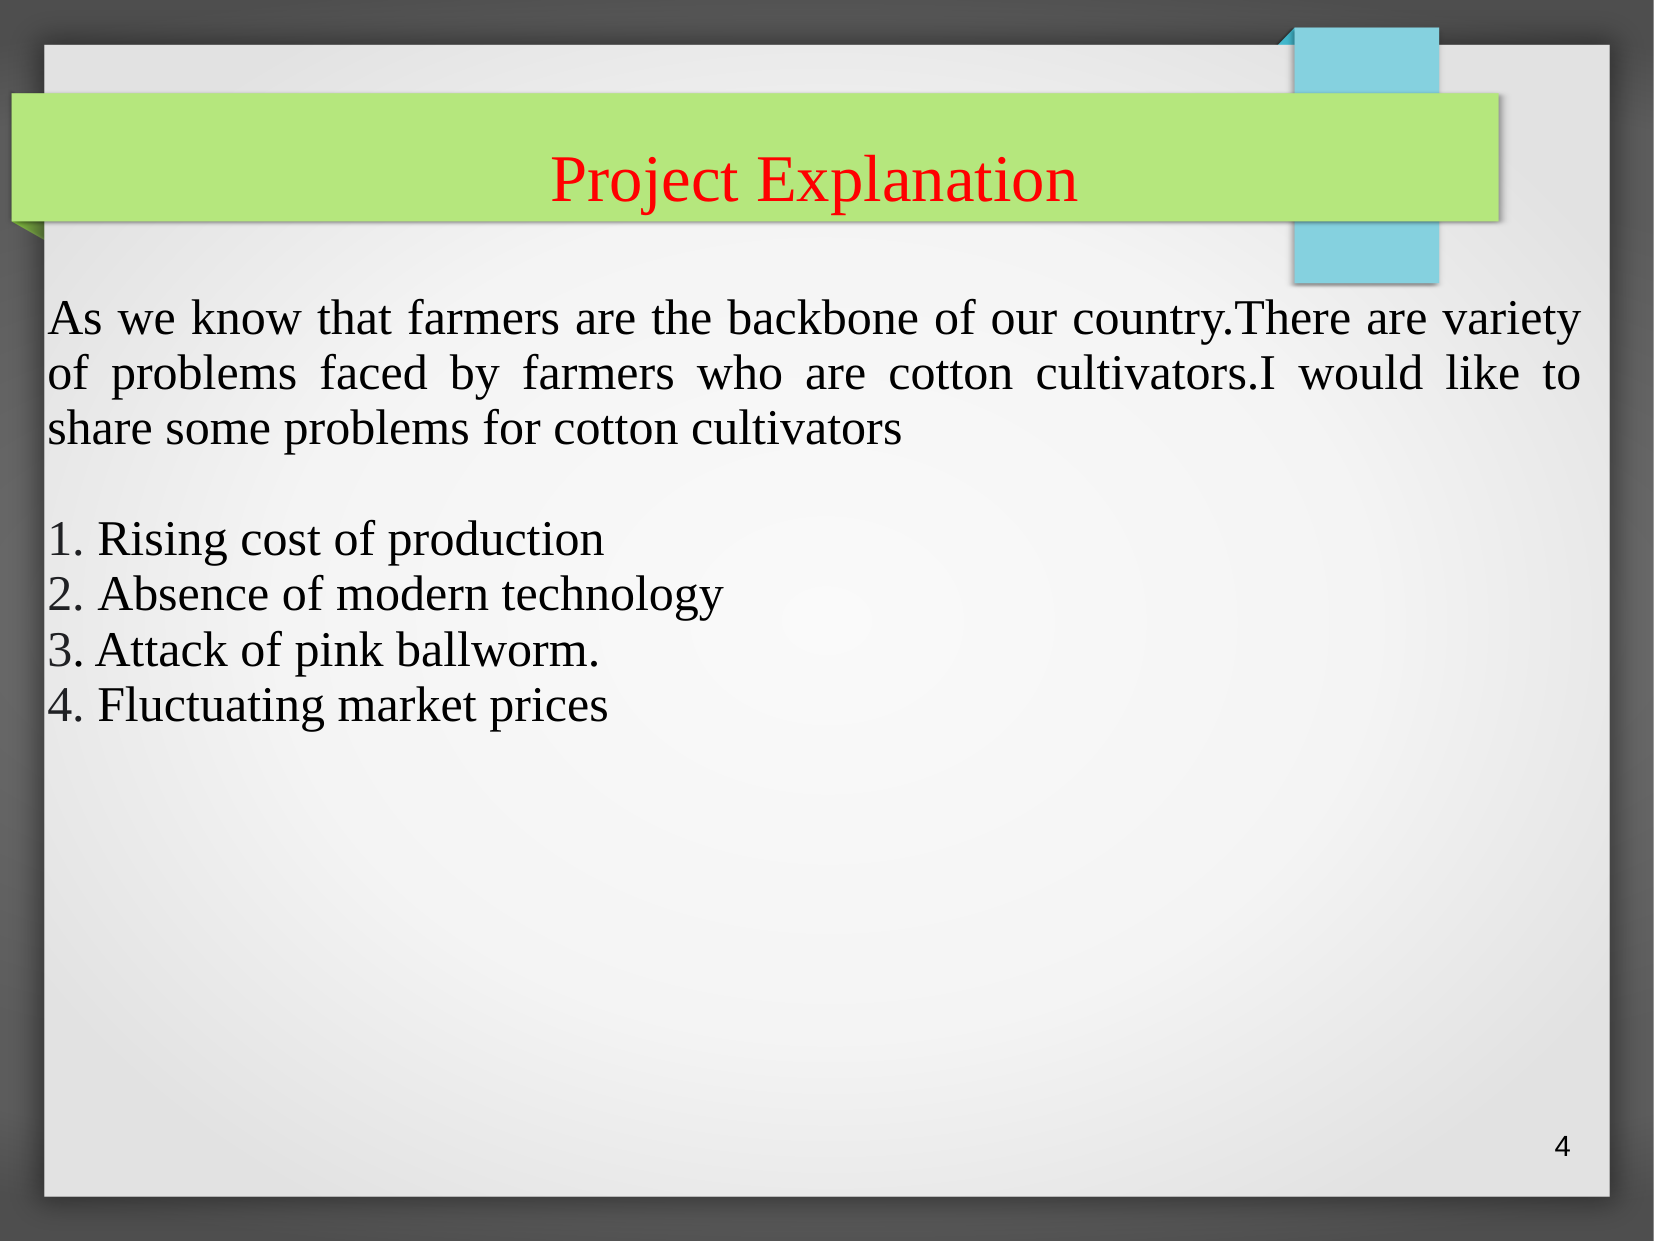

# Project Explanation
As we know that farmers are the backbone of our country.There are variety of problems faced by farmers who are cotton cultivators.I would like to share some problems for cotton cultivators
1. Rising cost of production
2. Absence of modern technology
3. Attack of pink ballworm.
4. Fluctuating market prices
4